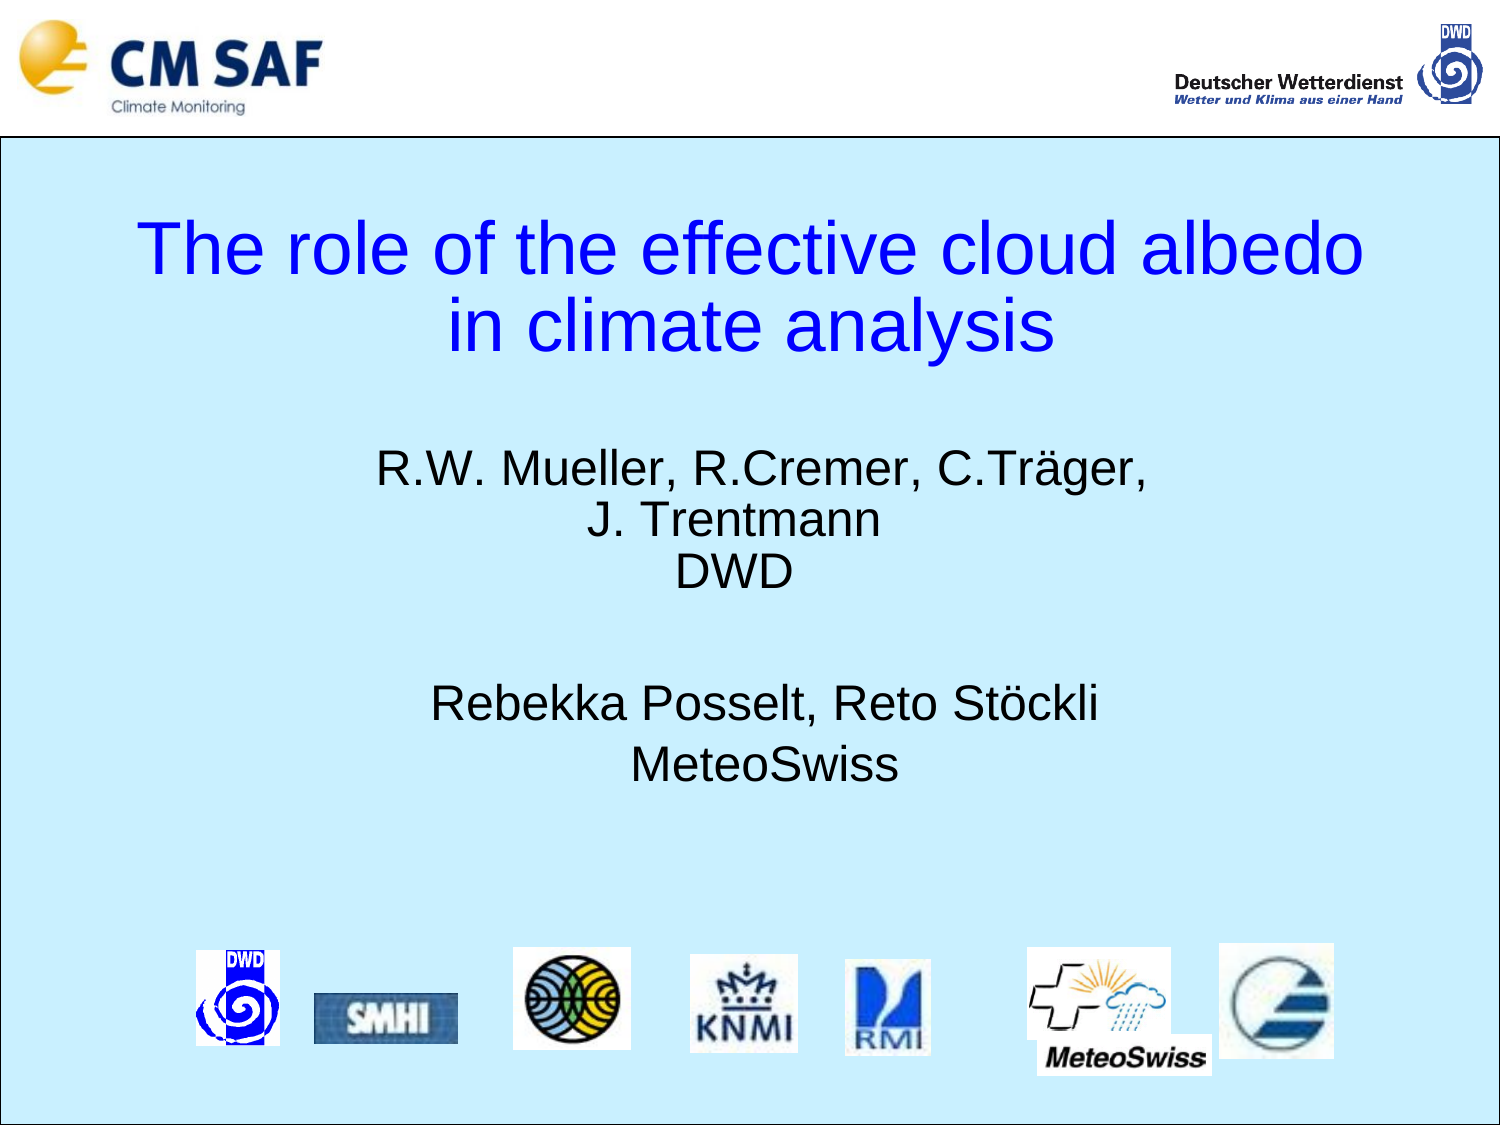

# The role of the effective cloud albedo in climate analysis
 R.W. Mueller, R.Cremer, C.Träger,
J. Trentmann
DWD
Rebekka Posselt, Reto Stöckli
MeteoSwiss